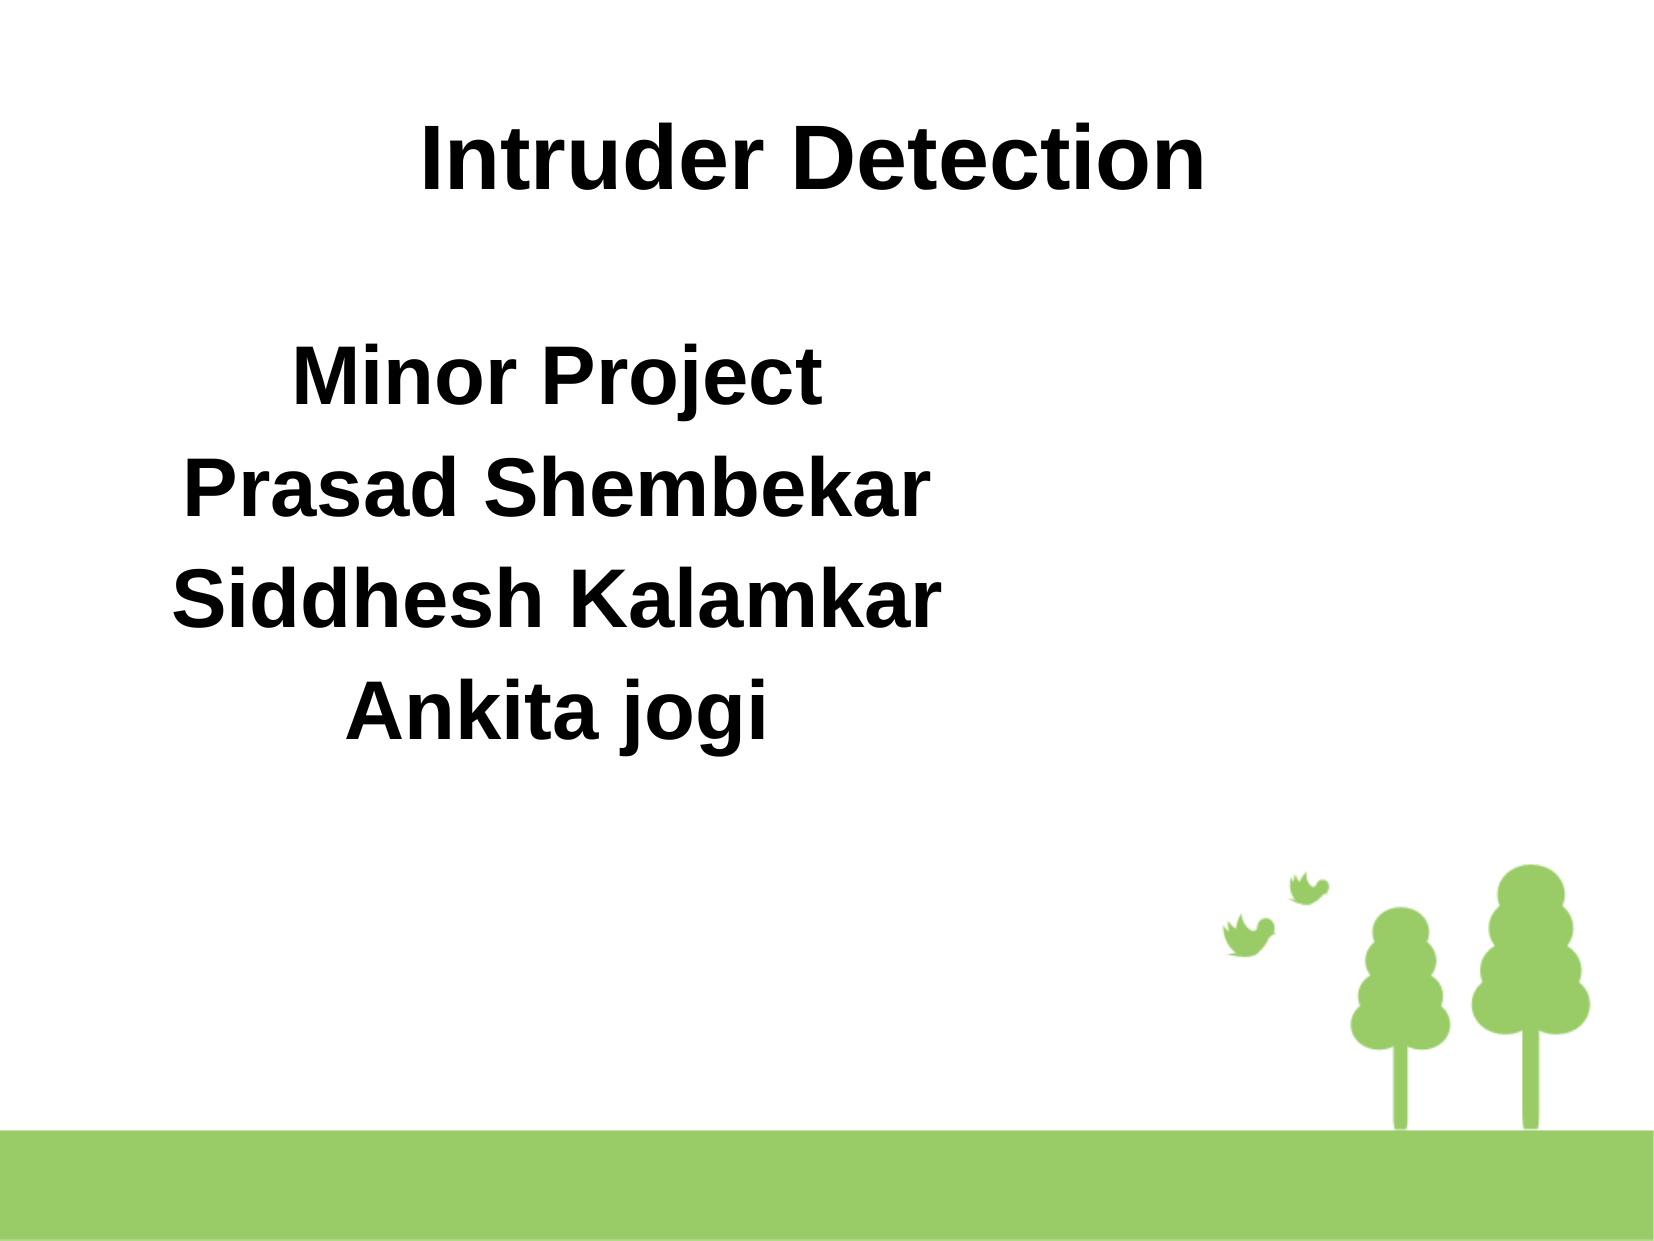

# Intruder Detection
Minor Project
Prasad Shembekar
Siddhesh Kalamkar
Ankita jogi